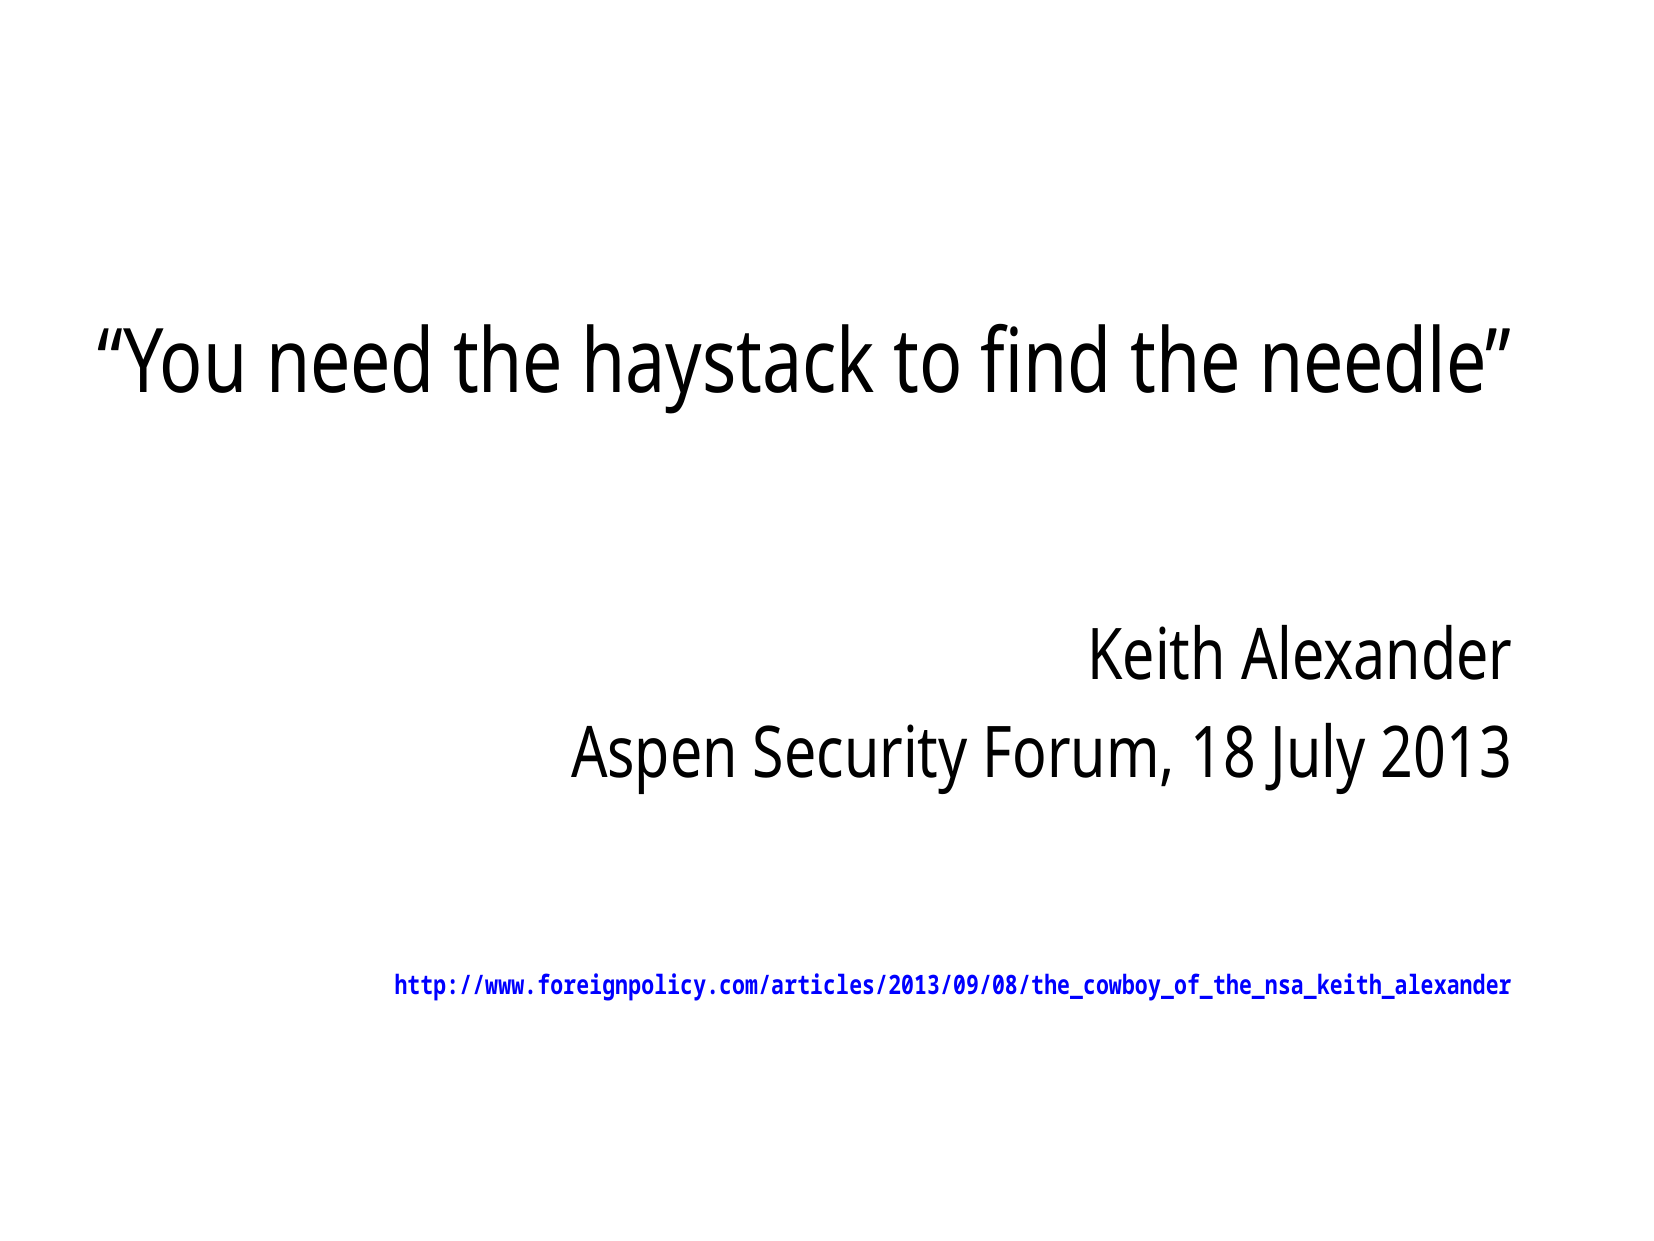

“You need the haystack to find the needle”
Keith Alexander
Aspen Security Forum, 18 July 2013
http://www.foreignpolicy.com/articles/2013/09/08/the_cowboy_of_the_nsa_keith_alexander